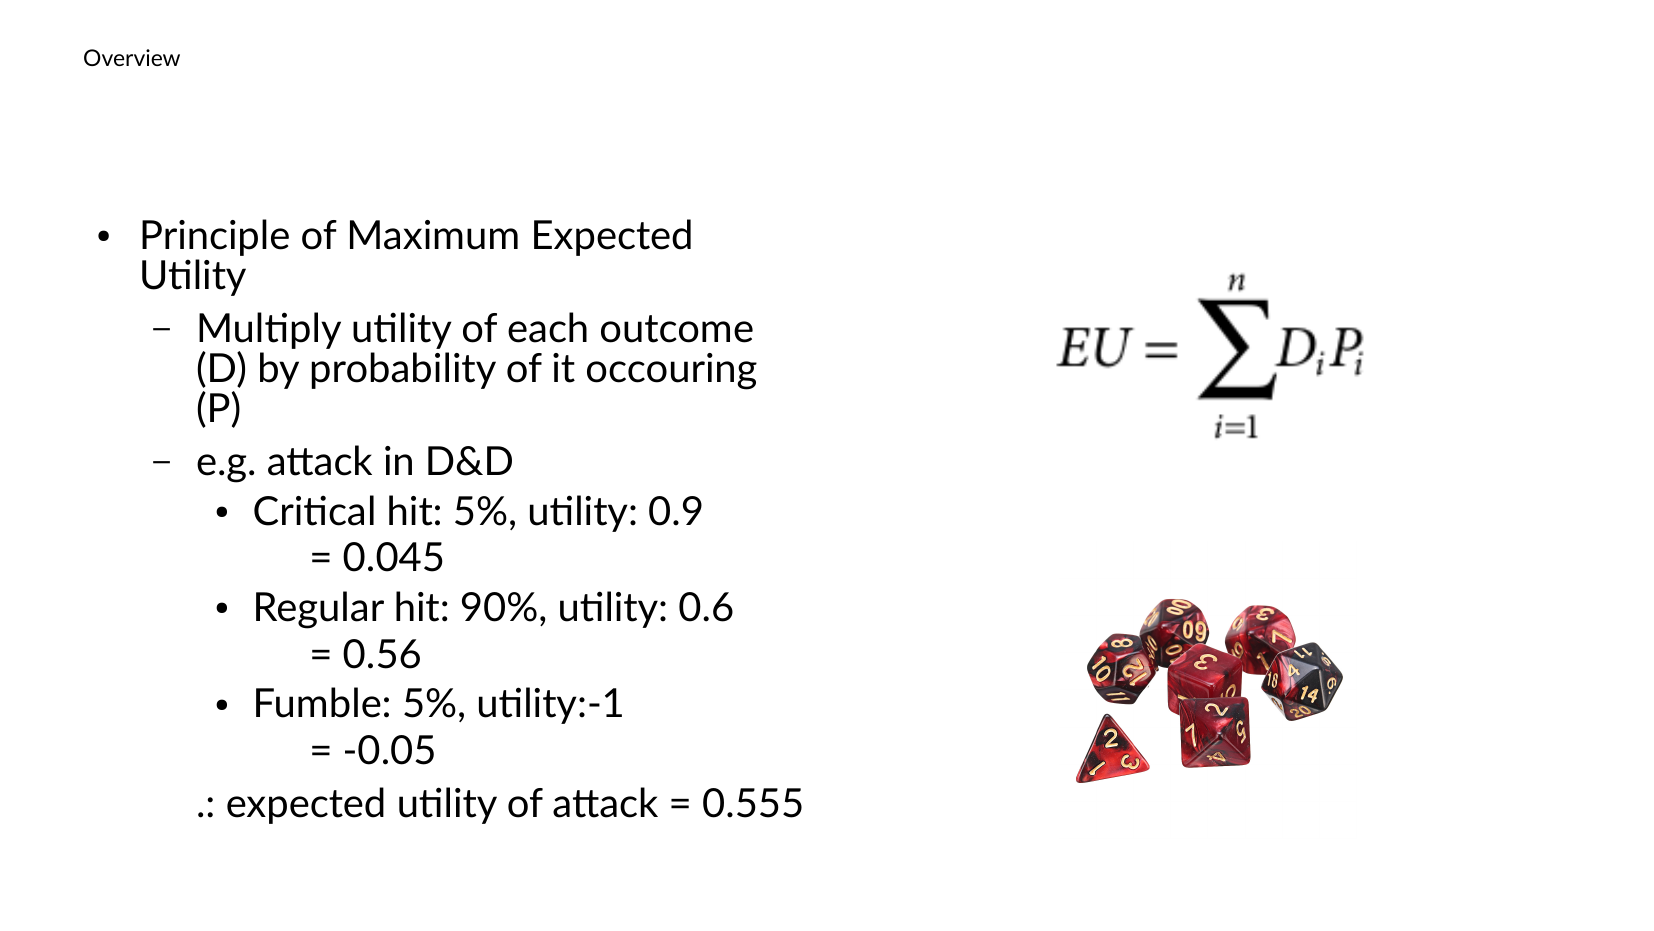

# Overview
Principle of Maximum Expected Utility
Multiply utility of each outcome (D) by probability of it occouring (P)
e.g. attack in D&D
Critical hit: 5%, utility: 0.9
= 0.045
Regular hit: 90%, utility: 0.6
= 0.56
Fumble: 5%, utility:-1
= -0.05
.: expected utility of attack = 0.555